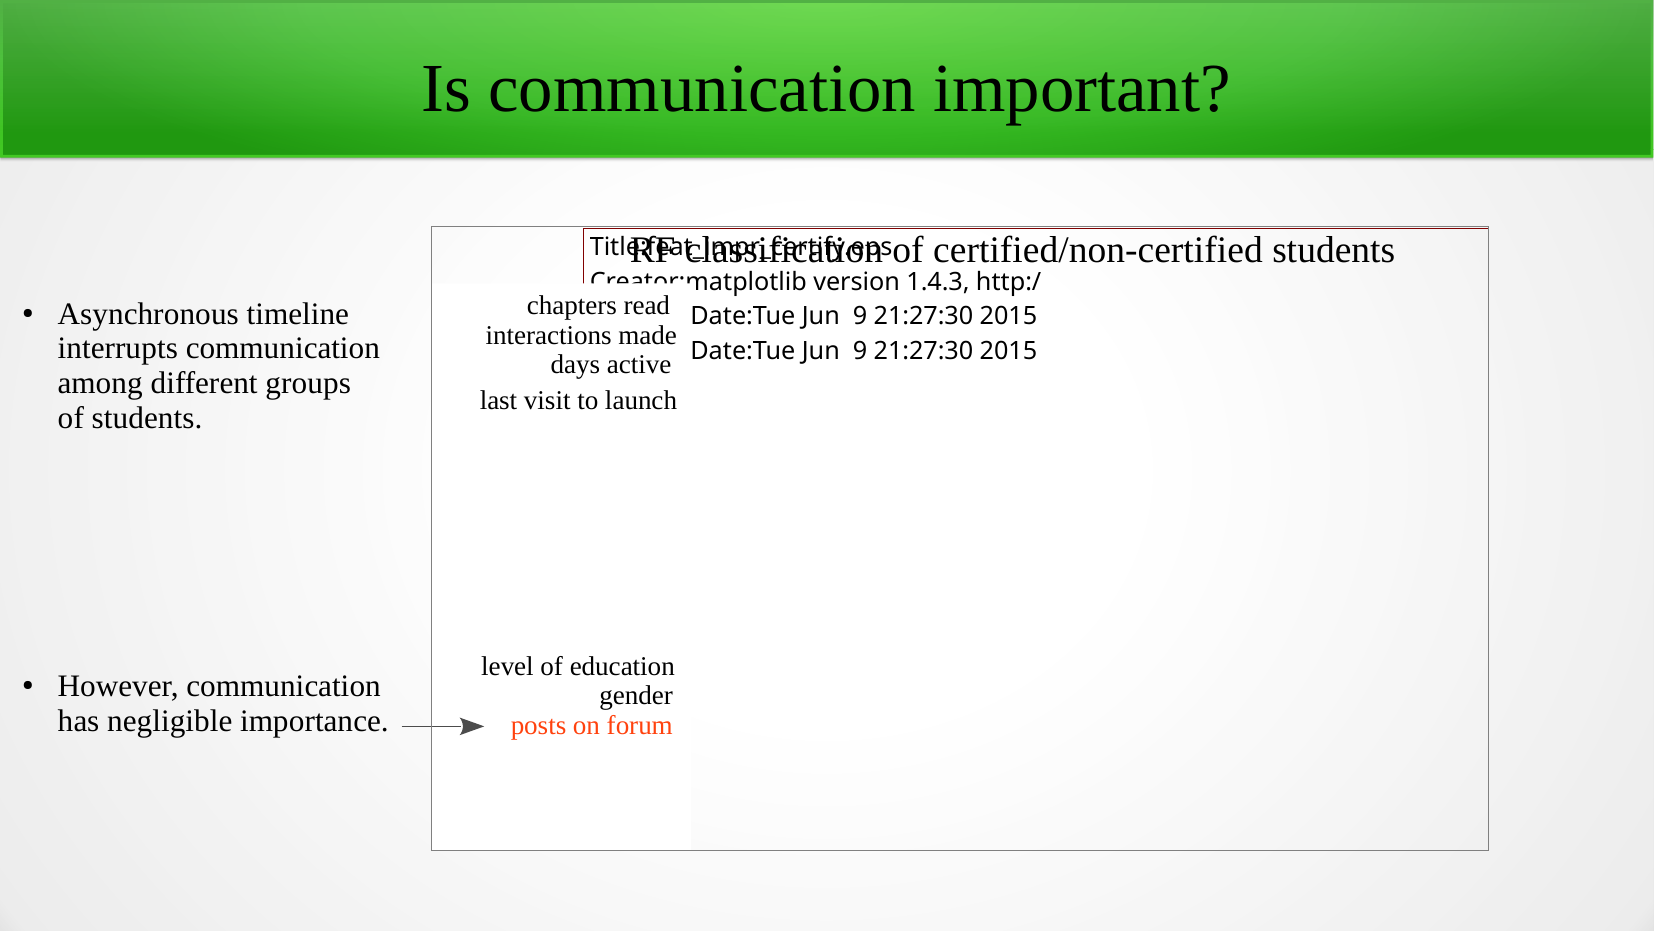

# Is communication important?
RF classification of certified/non-certified students
chapters read
Asynchronous timeline
interrupts communication
among different groups
of students.
interactions made
days active
last visit to launch
level of education
However, communication
has negligible importance.
gender
posts on forum